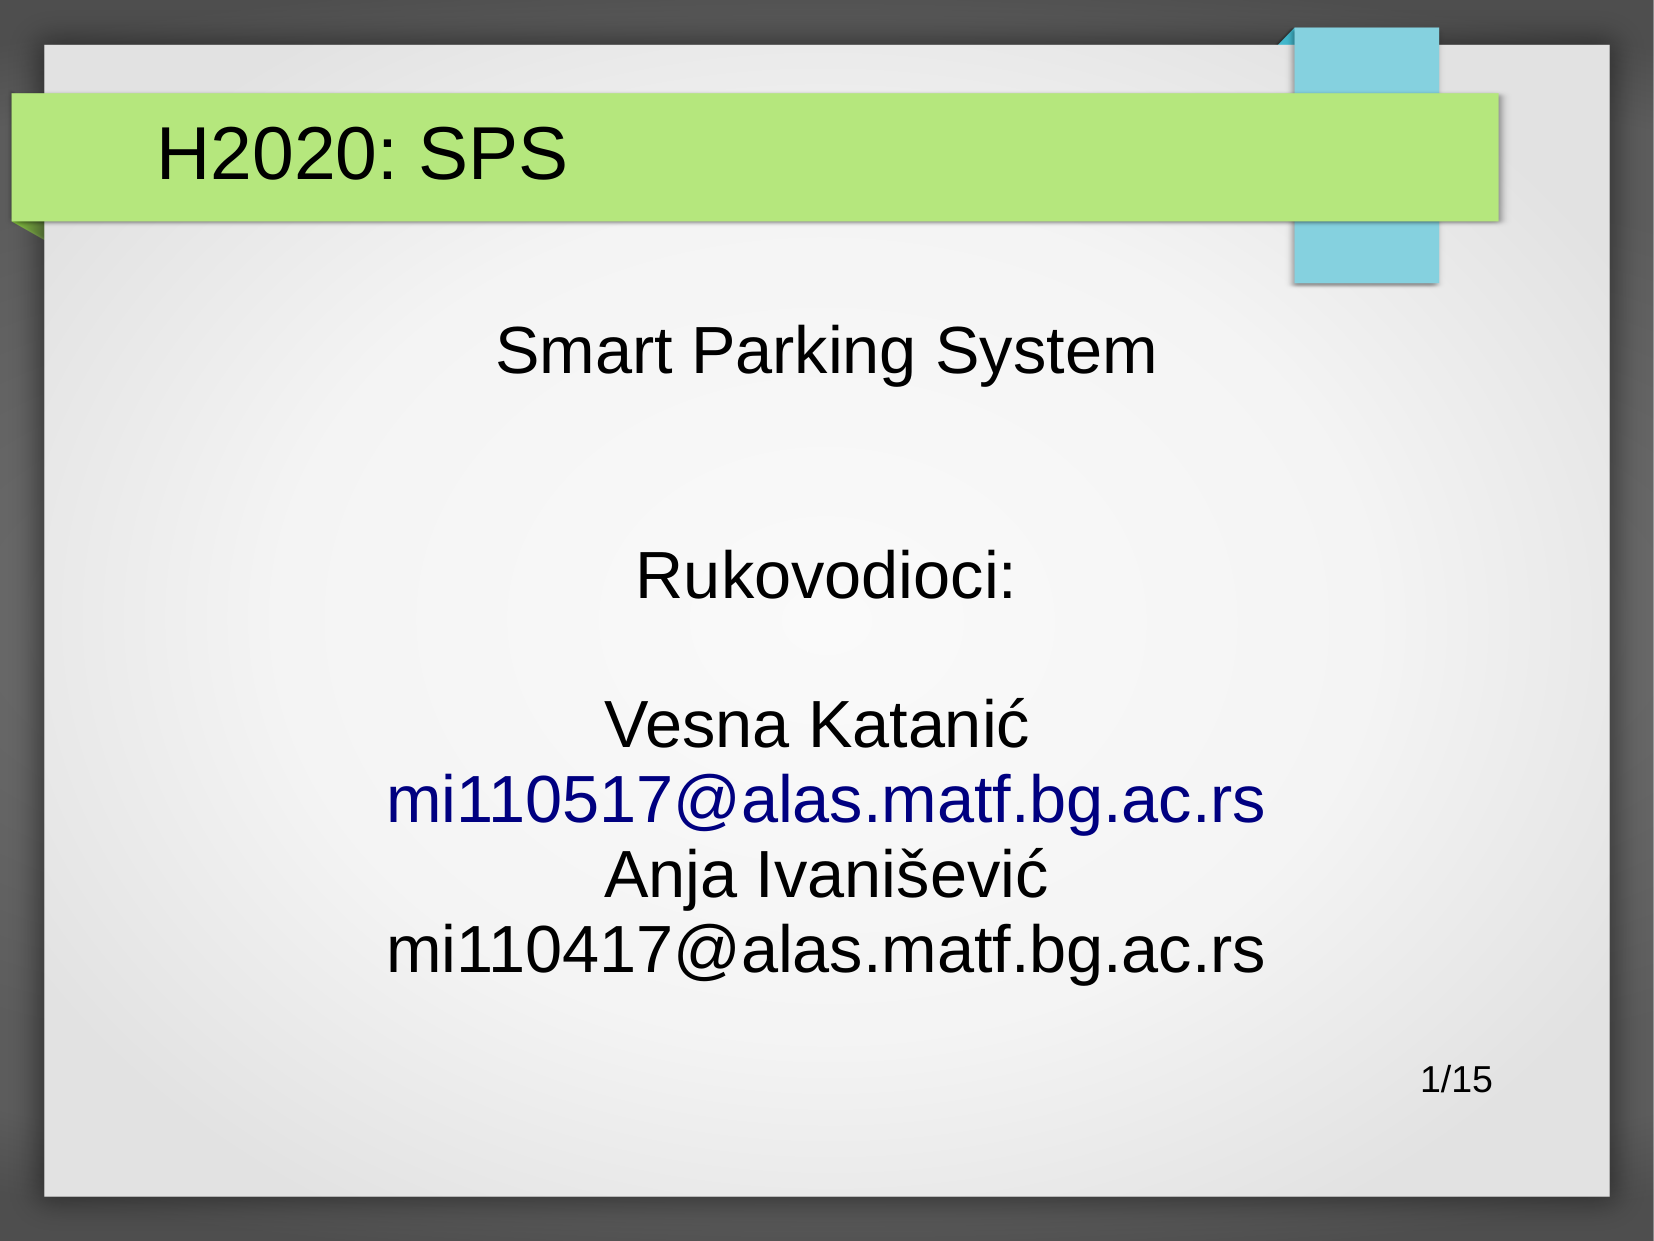

# H2020: SPS
Smart Parking System
Rukovodioci:
Vesna Katanić
mi110517@alas.matf.bg.ac.rs
Anja Ivanišević
mi110417@alas.matf.bg.ac.rs
1/23
1/15